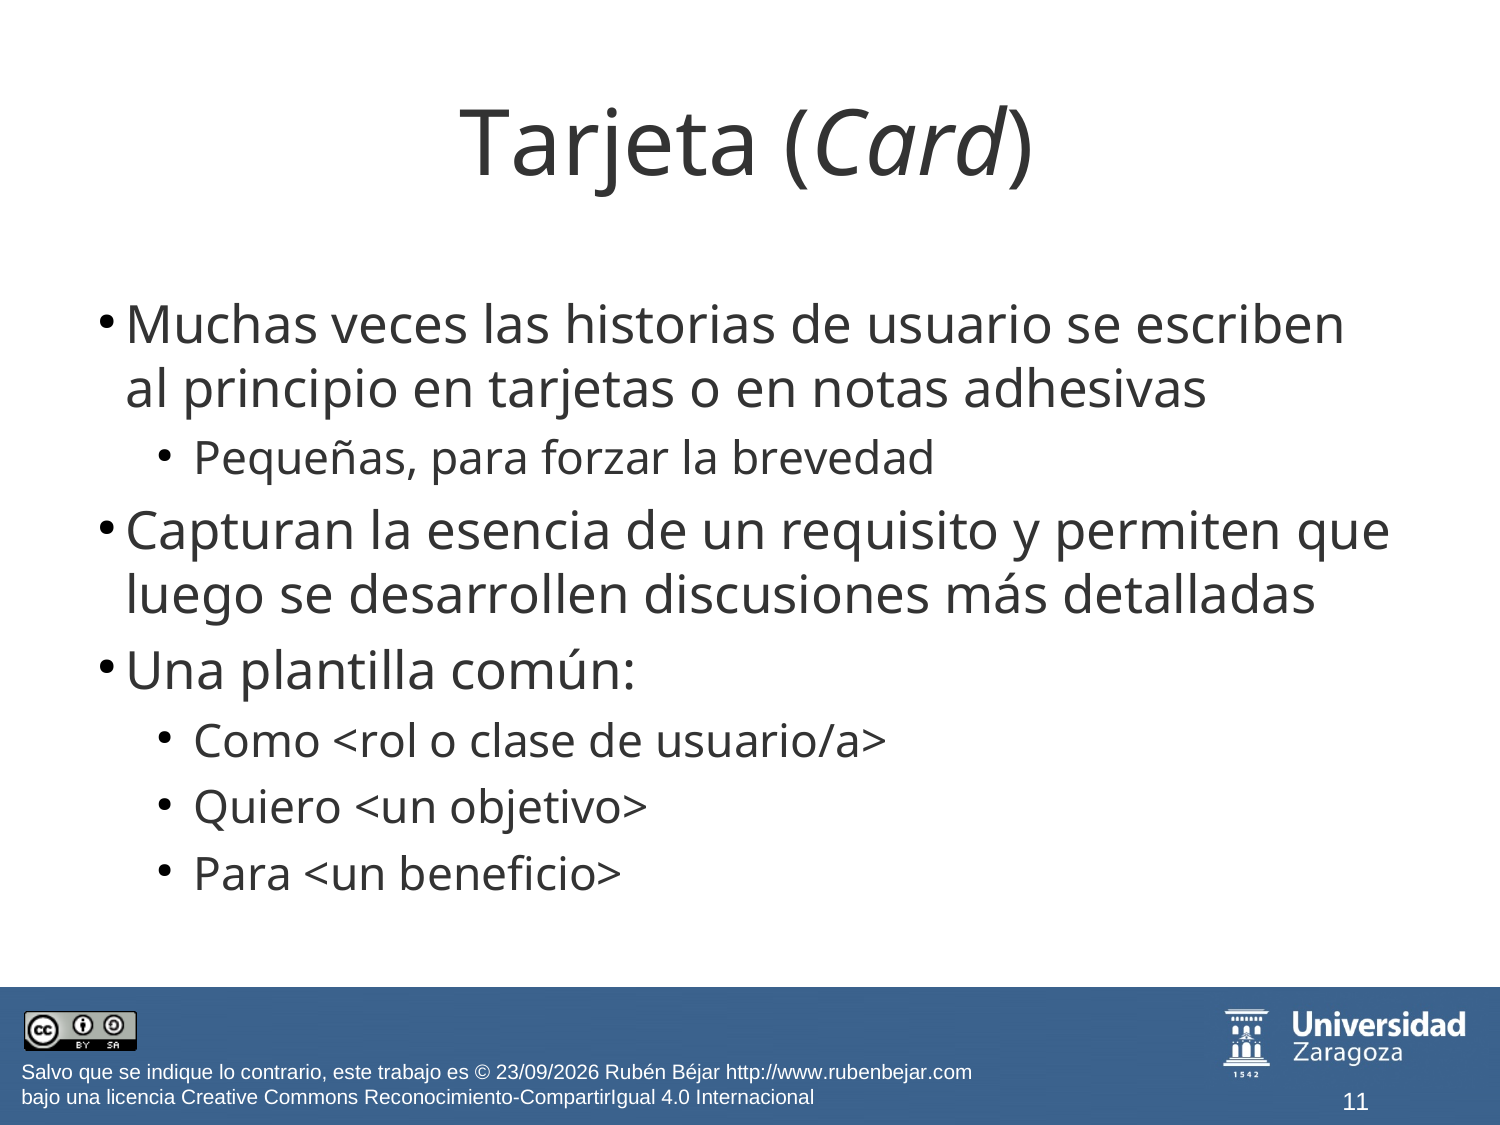

# Tarjeta (Card)
Muchas veces las historias de usuario se escriben al principio en tarjetas o en notas adhesivas
Pequeñas, para forzar la brevedad
Capturan la esencia de un requisito y permiten que luego se desarrollen discusiones más detalladas
Una plantilla común:
Como <rol o clase de usuario/a>
Quiero <un objetivo>
Para <un beneficio>